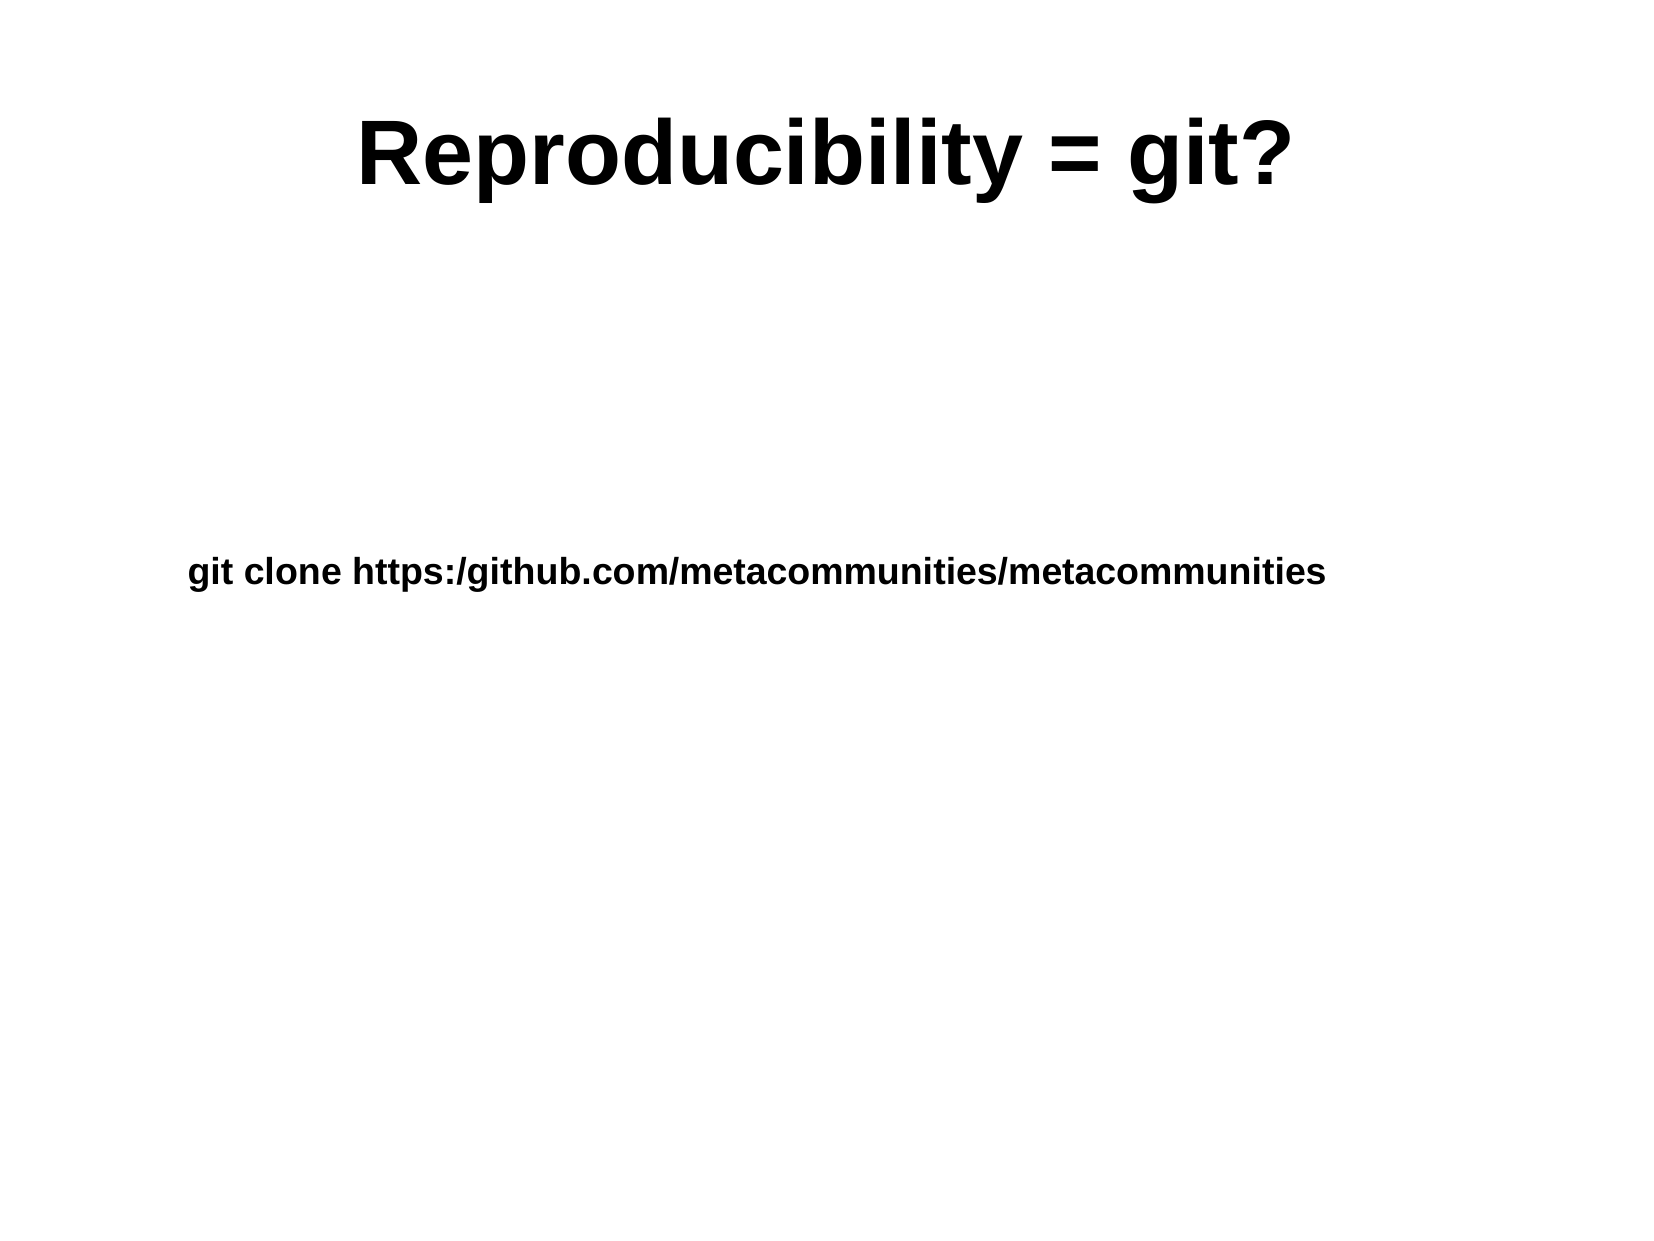

# Reproducibility = git?
git clone https:/github.com/metacommunities/metacommunities